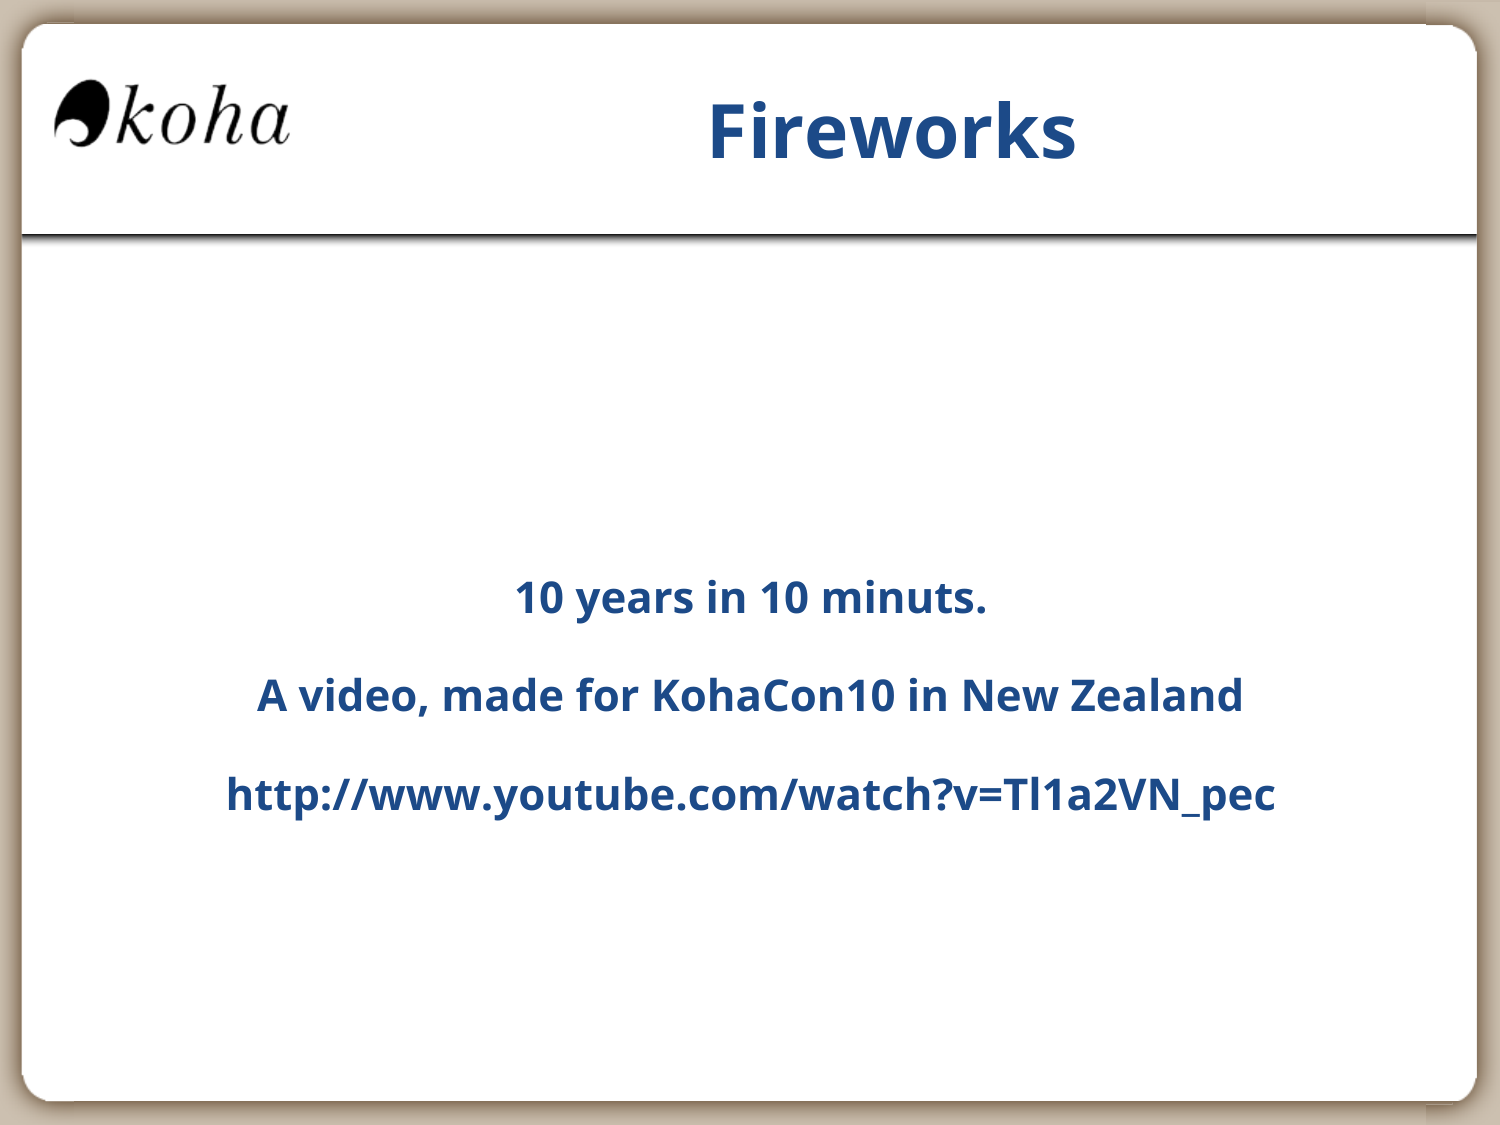

# Fireworks
10 years in 10 minuts.
A video, made for KohaCon10 in New Zealand
http://www.youtube.com/watch?v=Tl1a2VN_pec